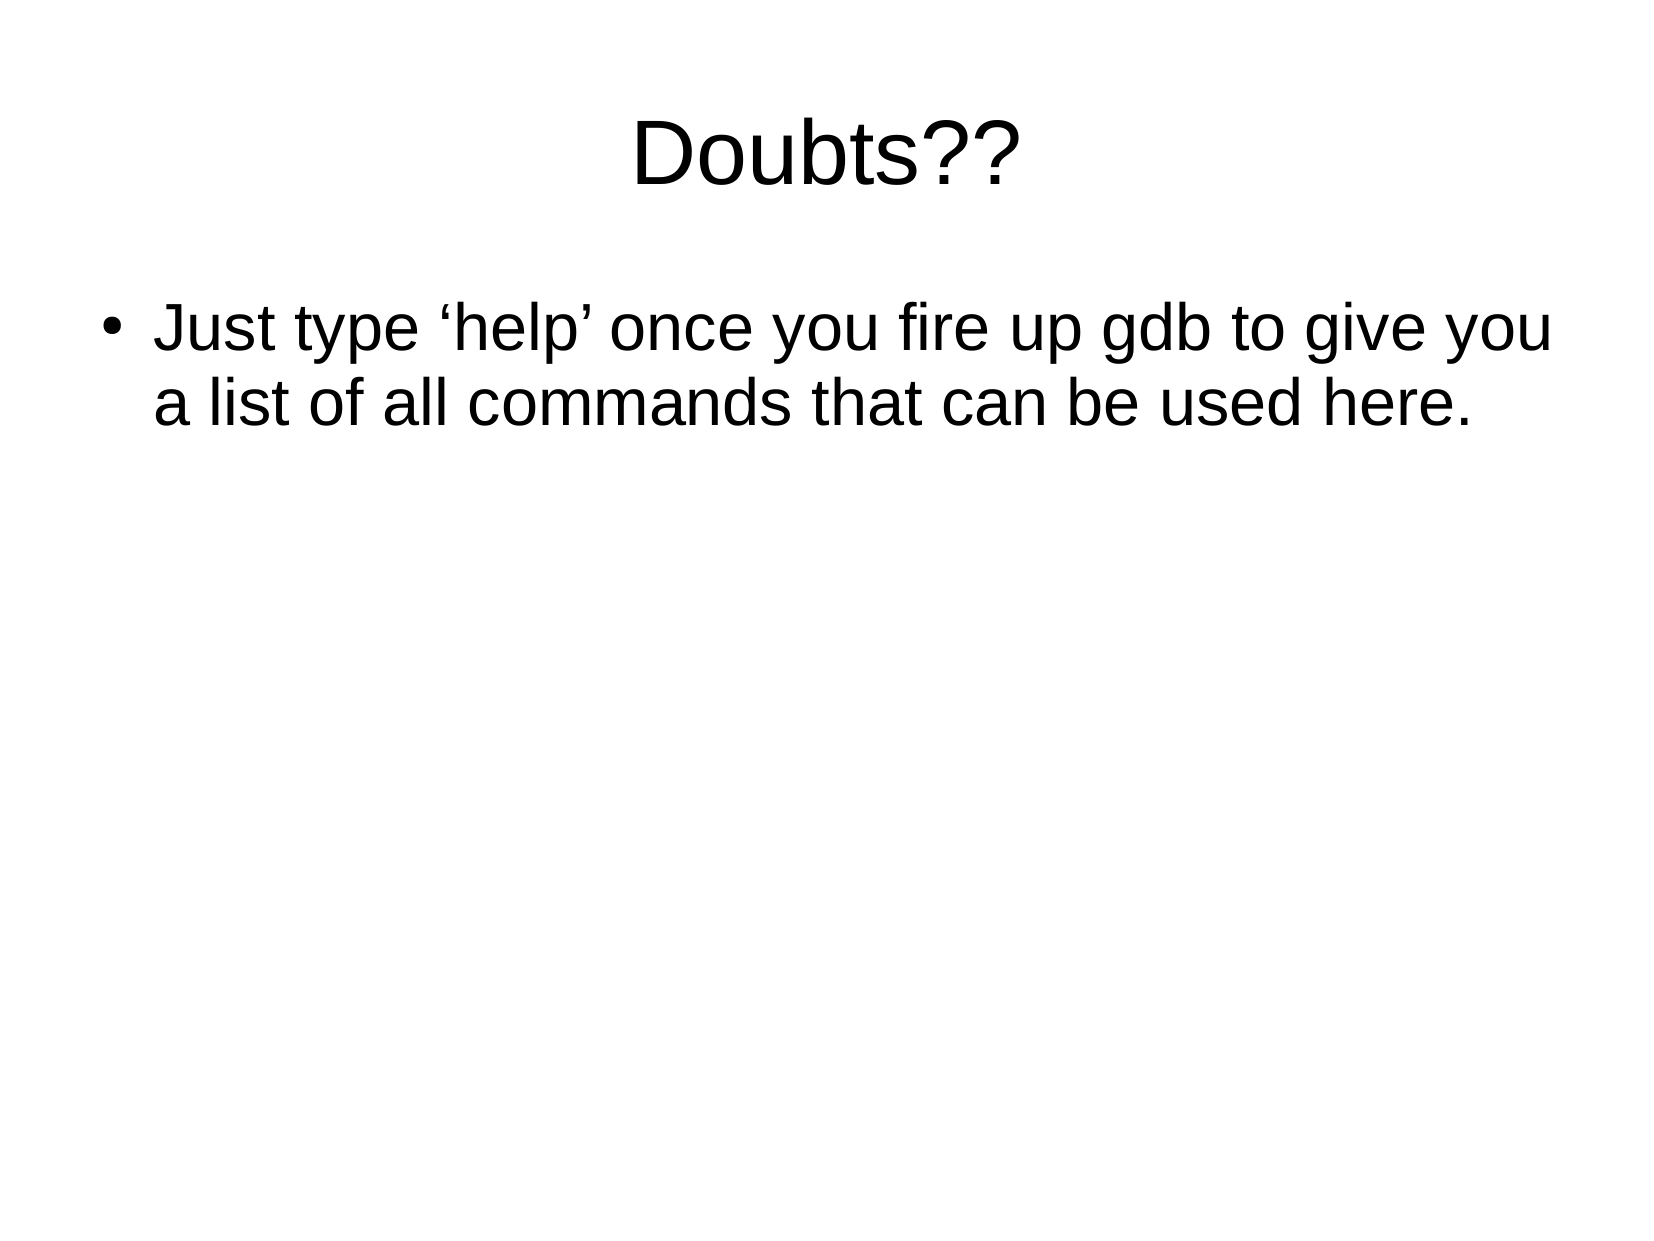

# Doubts??
Just type ‘help’ once you fire up gdb to give you a list of all commands that can be used here.